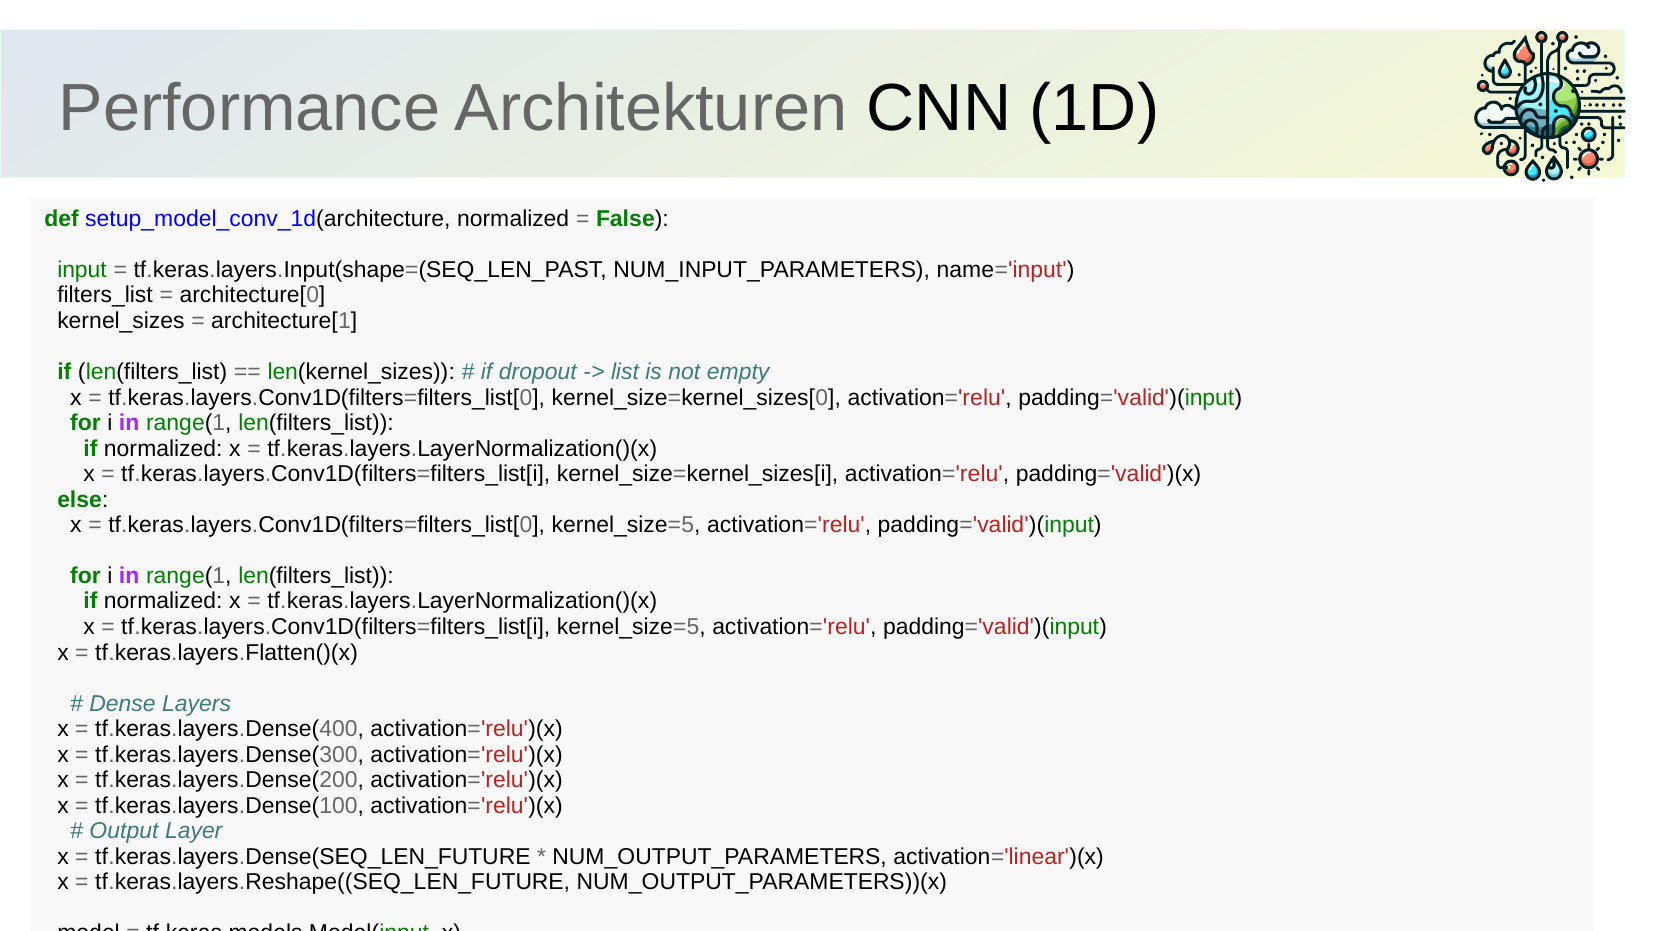

# Performance Architekturen CNN (1D)
def setup_model_conv_1d(architecture, normalized = False):
 input = tf.keras.layers.Input(shape=(SEQ_LEN_PAST, NUM_INPUT_PARAMETERS), name='input')
 filters_list = architecture[0]
 kernel_sizes = architecture[1]
 if (len(filters_list) == len(kernel_sizes)): # if dropout -> list is not empty
 x = tf.keras.layers.Conv1D(filters=filters_list[0], kernel_size=kernel_sizes[0], activation='relu', padding='valid')(input)
 for i in range(1, len(filters_list)):
 if normalized: x = tf.keras.layers.LayerNormalization()(x)
 x = tf.keras.layers.Conv1D(filters=filters_list[i], kernel_size=kernel_sizes[i], activation='relu', padding='valid')(x)
 else:
 x = tf.keras.layers.Conv1D(filters=filters_list[0], kernel_size=5, activation='relu', padding='valid')(input)
 for i in range(1, len(filters_list)):
 if normalized: x = tf.keras.layers.LayerNormalization()(x)
 x = tf.keras.layers.Conv1D(filters=filters_list[i], kernel_size=5, activation='relu', padding='valid')(input)
 x = tf.keras.layers.Flatten()(x)
 # Dense Layers
 x = tf.keras.layers.Dense(400, activation='relu')(x)
 x = tf.keras.layers.Dense(300, activation='relu')(x)
 x = tf.keras.layers.Dense(200, activation='relu')(x)
 x = tf.keras.layers.Dense(100, activation='relu')(x)
 # Output Layer
 x = tf.keras.layers.Dense(SEQ_LEN_FUTURE * NUM_OUTPUT_PARAMETERS, activation='linear')(x)
 x = tf.keras.layers.Reshape((SEQ_LEN_FUTURE, NUM_OUTPUT_PARAMETERS))(x)
 model = tf.keras.models.Model(input, x)
 return model
def setup_model_mlp():
 input = tf.keras.layers.Input(shape=(SEQ_LEN_PAST, NUM_INPUT_PARAMETERS), name='input')
 dp = 0.0
 x = tf.keras.layers.Flatten()(input)
 x = tf.keras.layers.Dense(1024, activation='relu')(x)
 x = tf.keras.layers.Dropout(dp)(x)
 x = tf.keras.layers.Dense(1024, activation='relu')(x)
 x = tf.keras.layers.Dropout(dp)(x)
 x = tf.keras.layers.Dense(1024, activation='relu')(x)
 x = tf.keras.layers.Dropout(dp)(x)
 x = tf.keras.layers.Dense(2000, activation='relu')(x)
 x = tf.keras.layers.Dropout(dp)(x)
 x = tf.keras.layers.Dense(2000, activation='relu')(x)
 x = tf.keras.layers.Dropout(dp)(x)
 x = tf.keras.layers.Dense(2000, activation='relu')(x)
 x = tf.keras.layers.Dropout(dp)(x)
 x = tf.keras.layers.Dense(2000, activation='relu')(x)
 x = tf.keras.layers.Dropout(dp)(x)
 x = tf.keras.layers.Dense(2000, activation='relu')(x)
 x = tf.keras.layers.Dropout(dp)(x)
 x = tf.keras.layers.Dense(2000, activation='relu')(x)
 x = tf.keras.layers.Dropout(dp)(x)
 x = tf.keras.layers.Dense(528, activation='relu')(x)
 x = tf.keras.layers.Dropout(dp)(x)
 x = tf.keras.layers.Dense(SEQ_LEN_FUTURE * NUM_OUTPUT_PARAMETERS, activation='linear')(x)
 x = tf.keras.layers.Reshape((SEQ_LEN_FUTURE, NUM_OUTPUT_PARAMETERS))(x)
 model = tf.keras.models.Model(input, x)
 return model